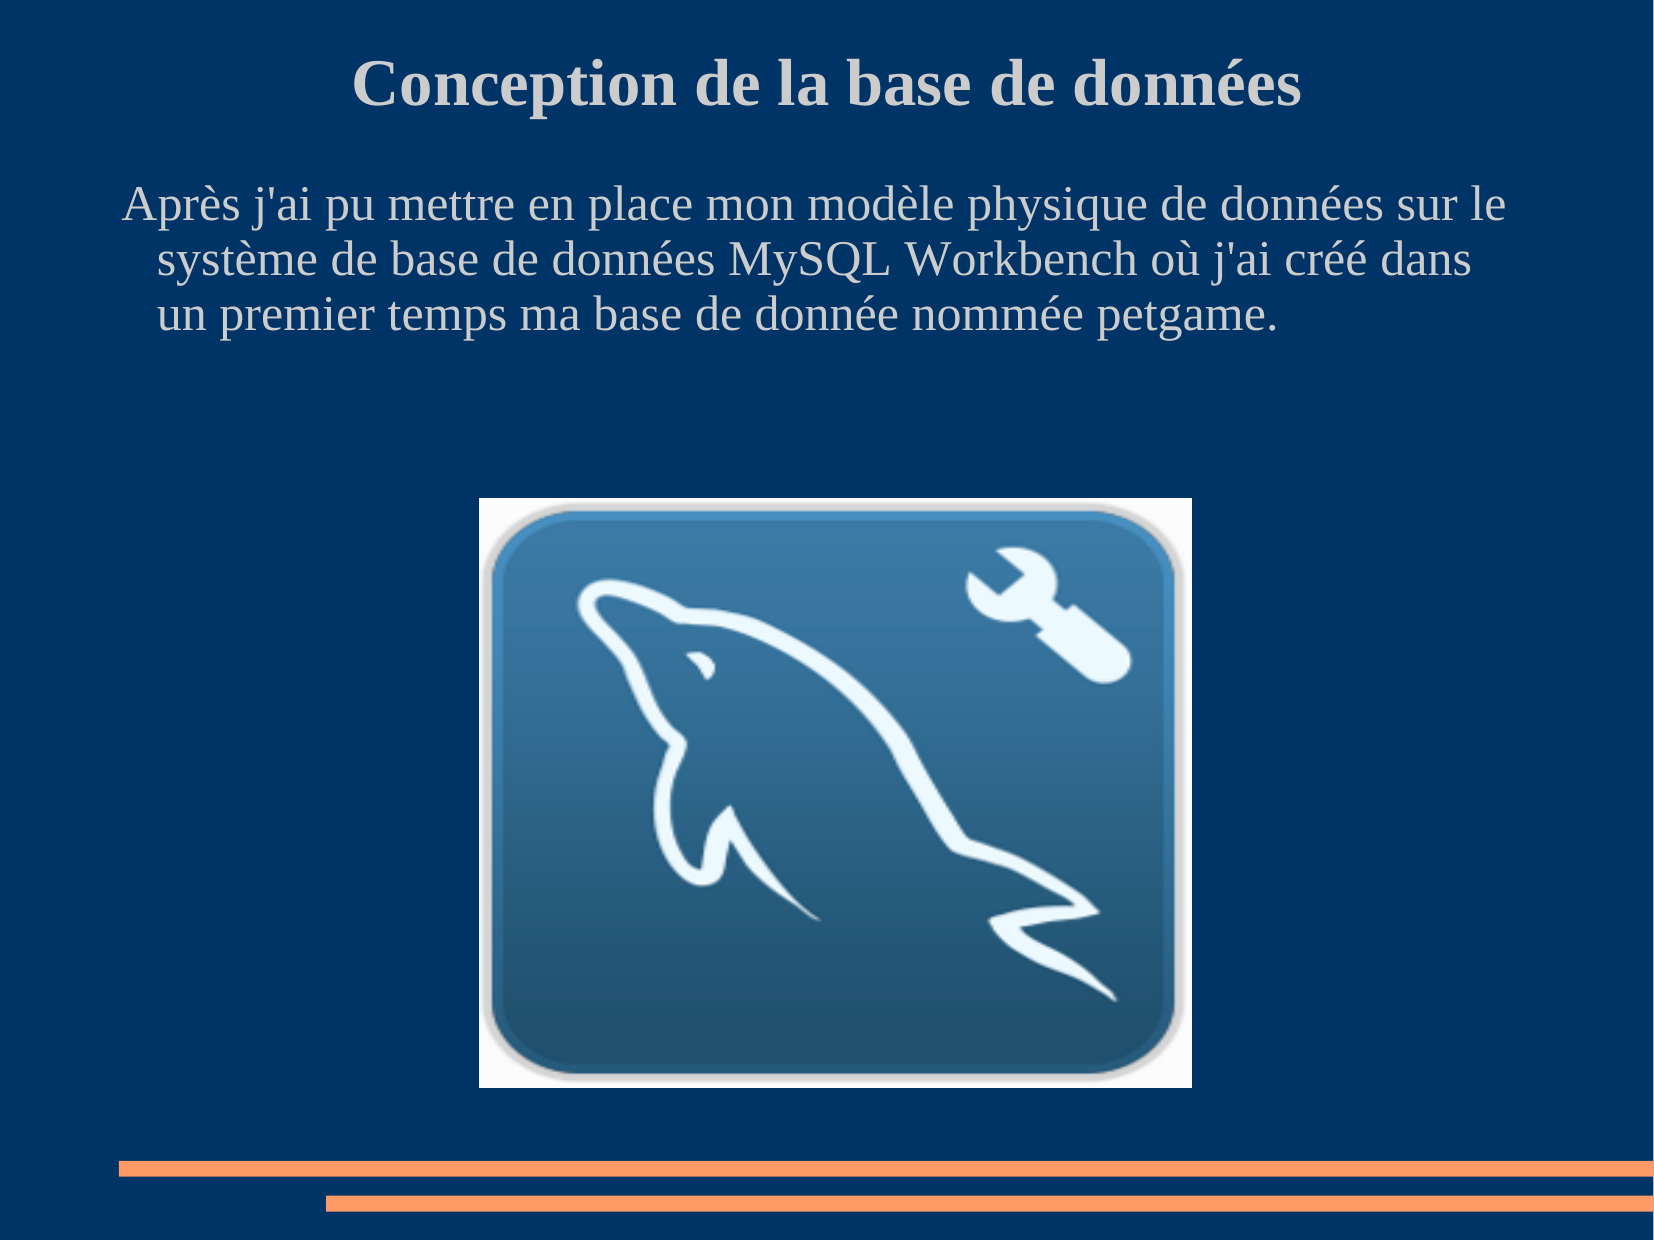

# Conception de la base de données
Après j'ai pu mettre en place mon modèle physique de données sur le système de base de données MySQL Workbench où j'ai créé dans un premier temps ma base de donnée nommée petgame.